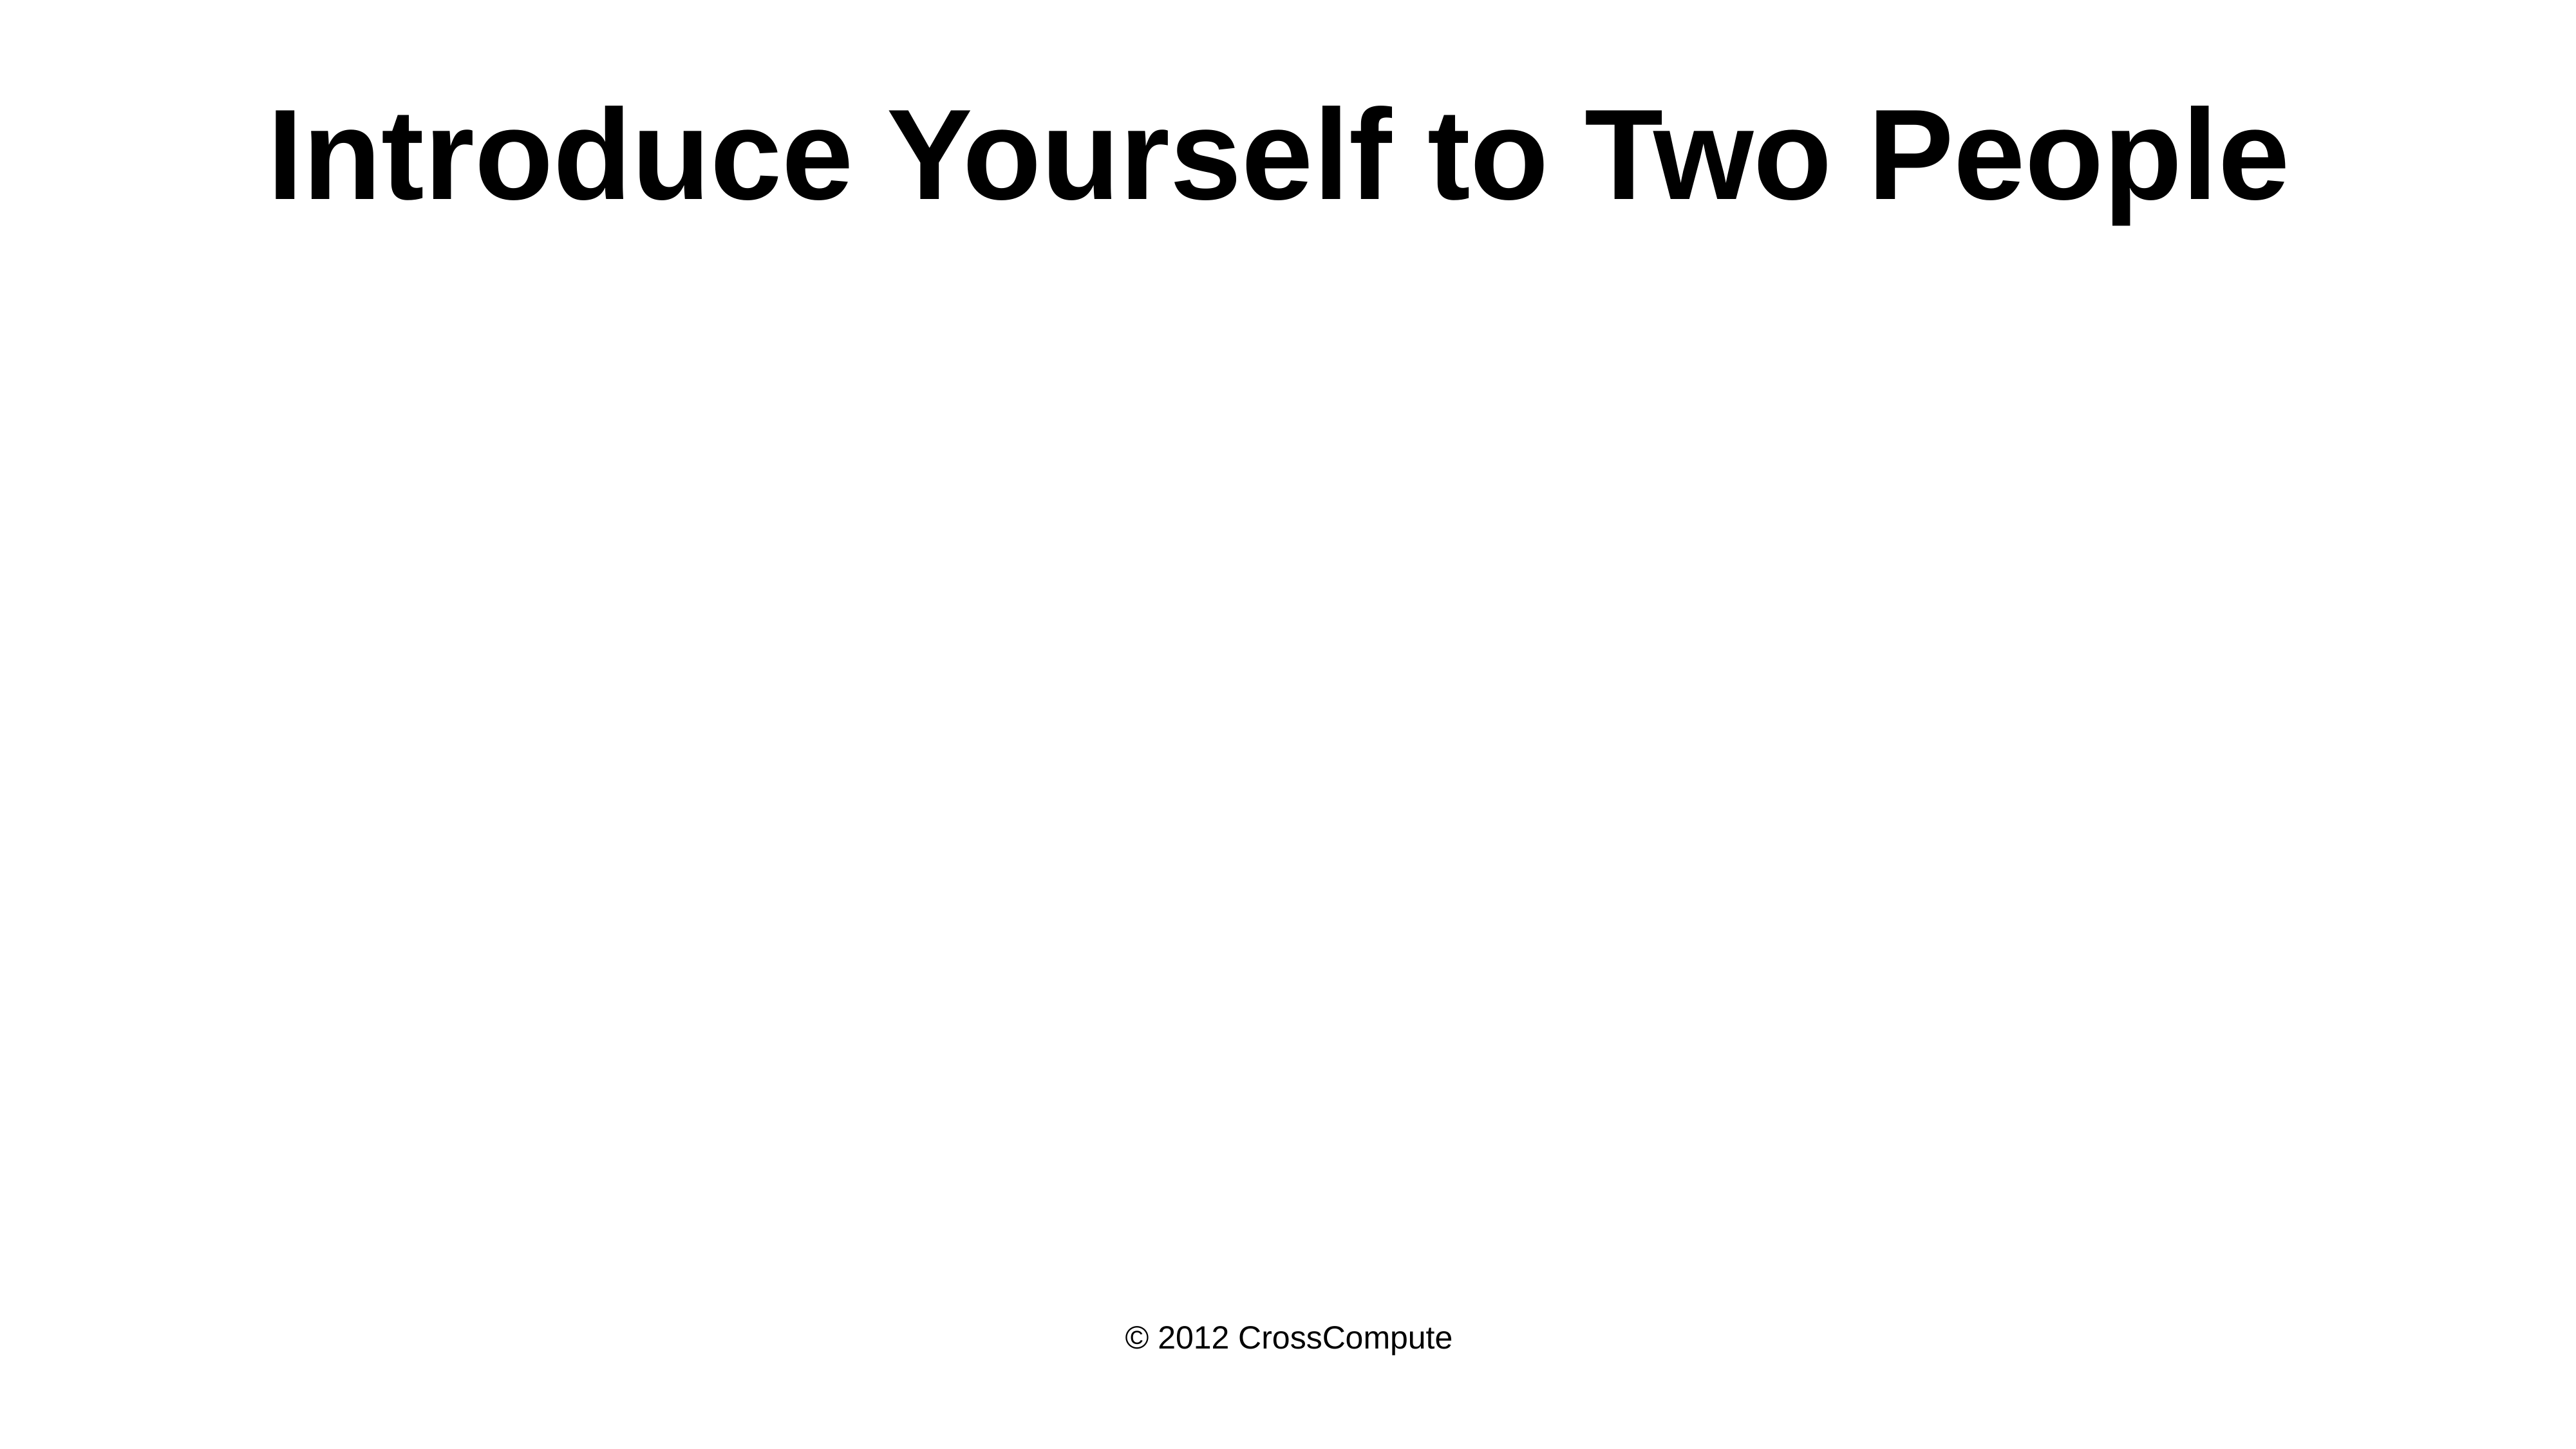

# Introduce Yourself to Two People
© 2012 CrossCompute